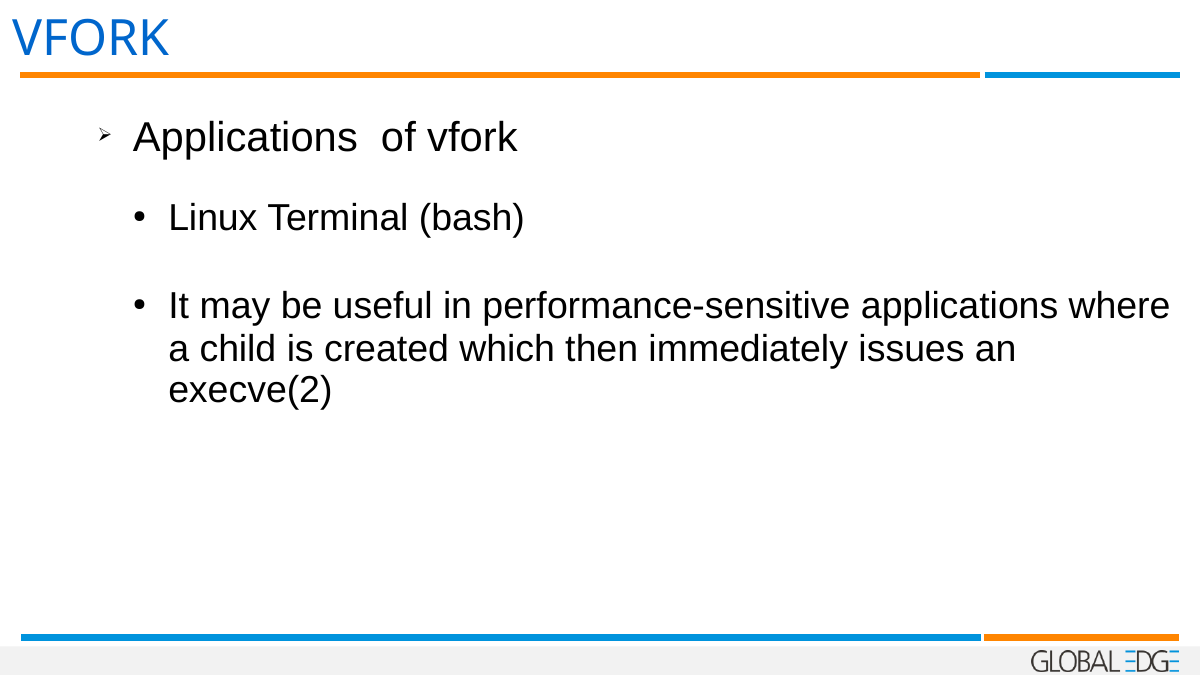

# VFORK
Applications of vfork
Linux Terminal (bash)
It may be useful in performance-sensitive applications where a child is created which then immediately issues an execve(2)